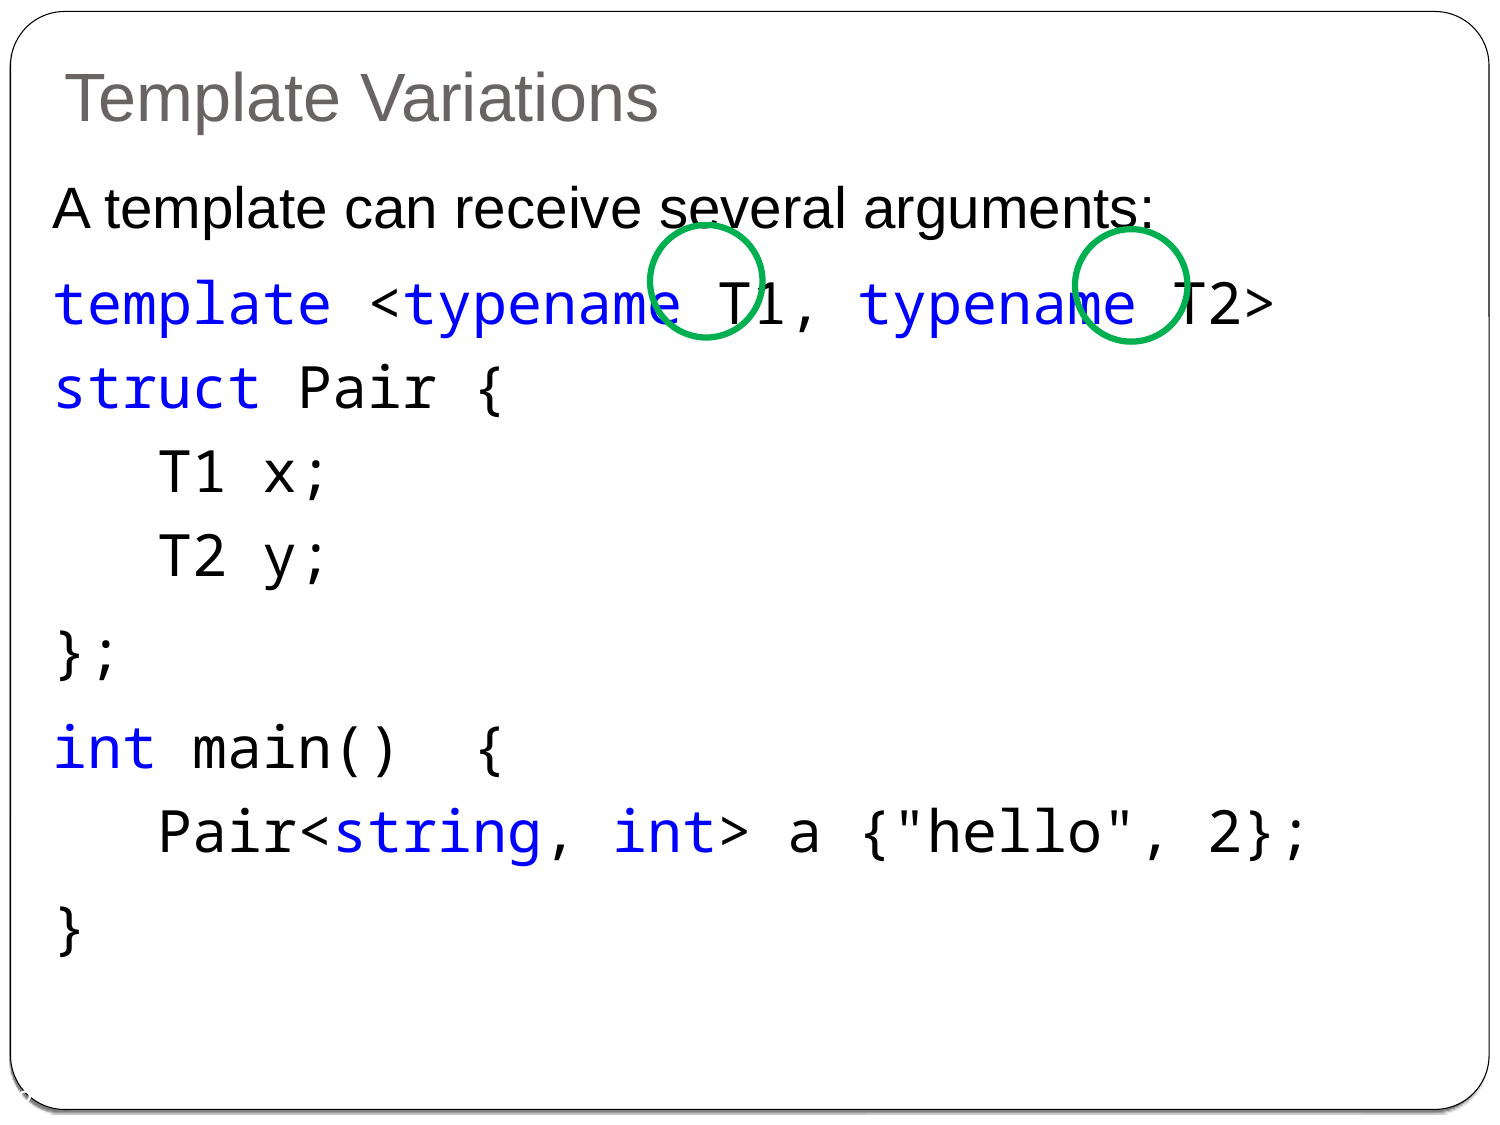

# Template Variations
A template can receive several arguments:
template <typename T1, typename T2>
struct Pair {
   T1 x;
   T2 y;
};
int main() {
   Pair<string, int> a {"hello", 2};
}